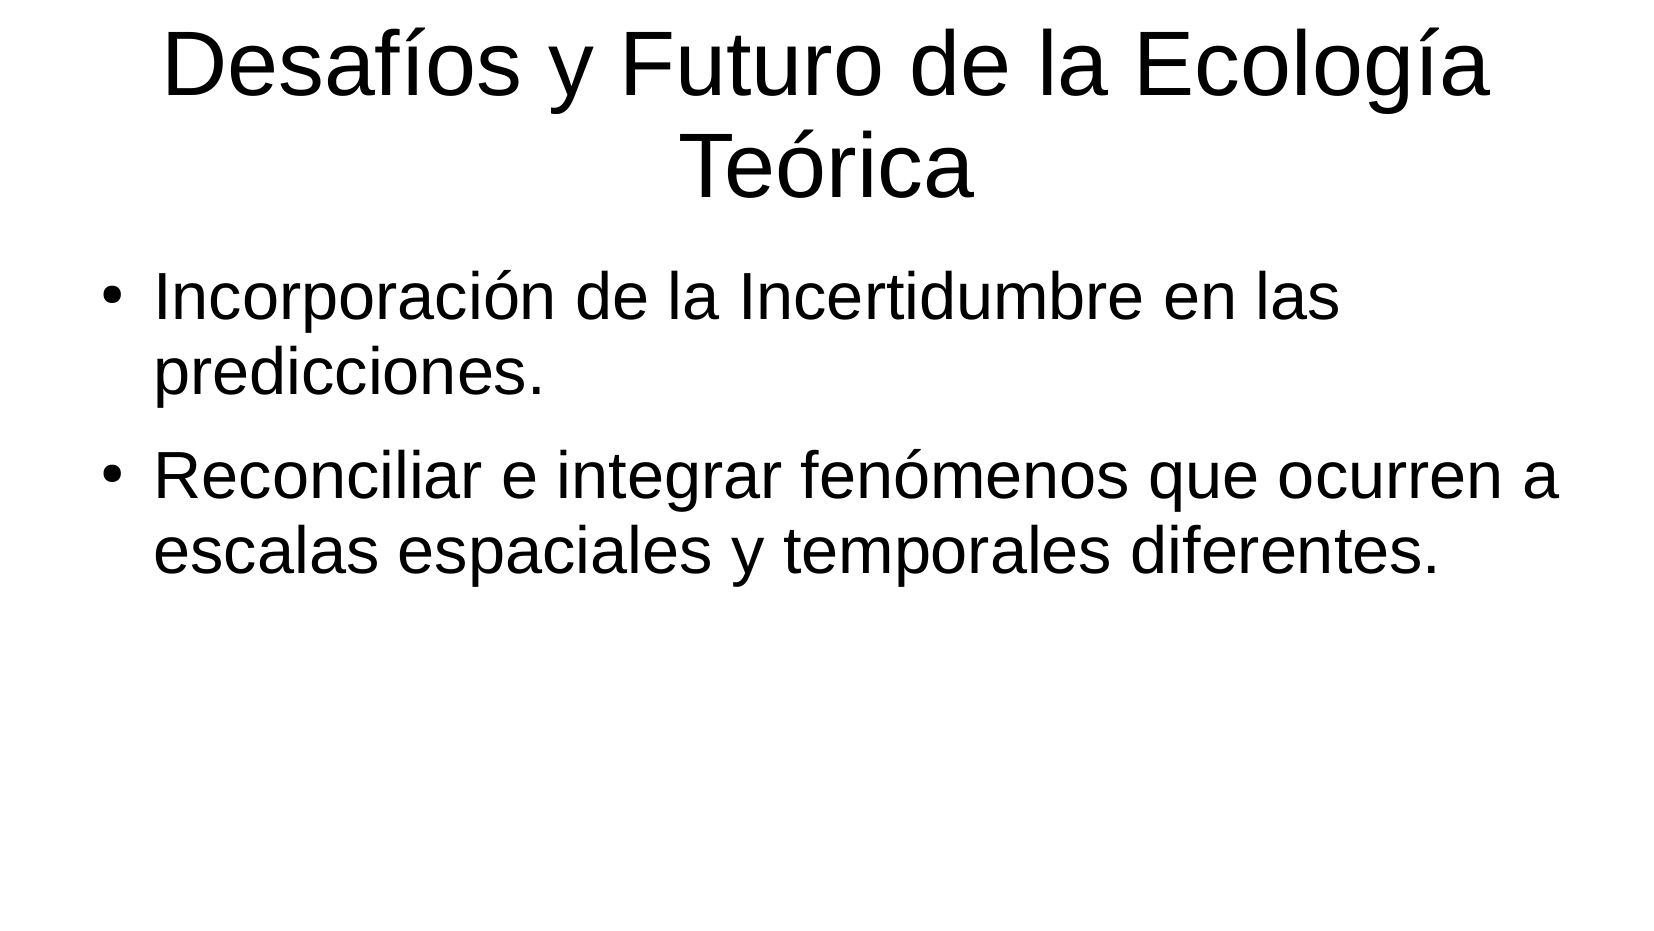

# Desafíos y Futuro de la Ecología Teórica
Incorporación de la Incertidumbre en las predicciones.
Reconciliar e integrar fenómenos que ocurren a escalas espaciales y temporales diferentes.